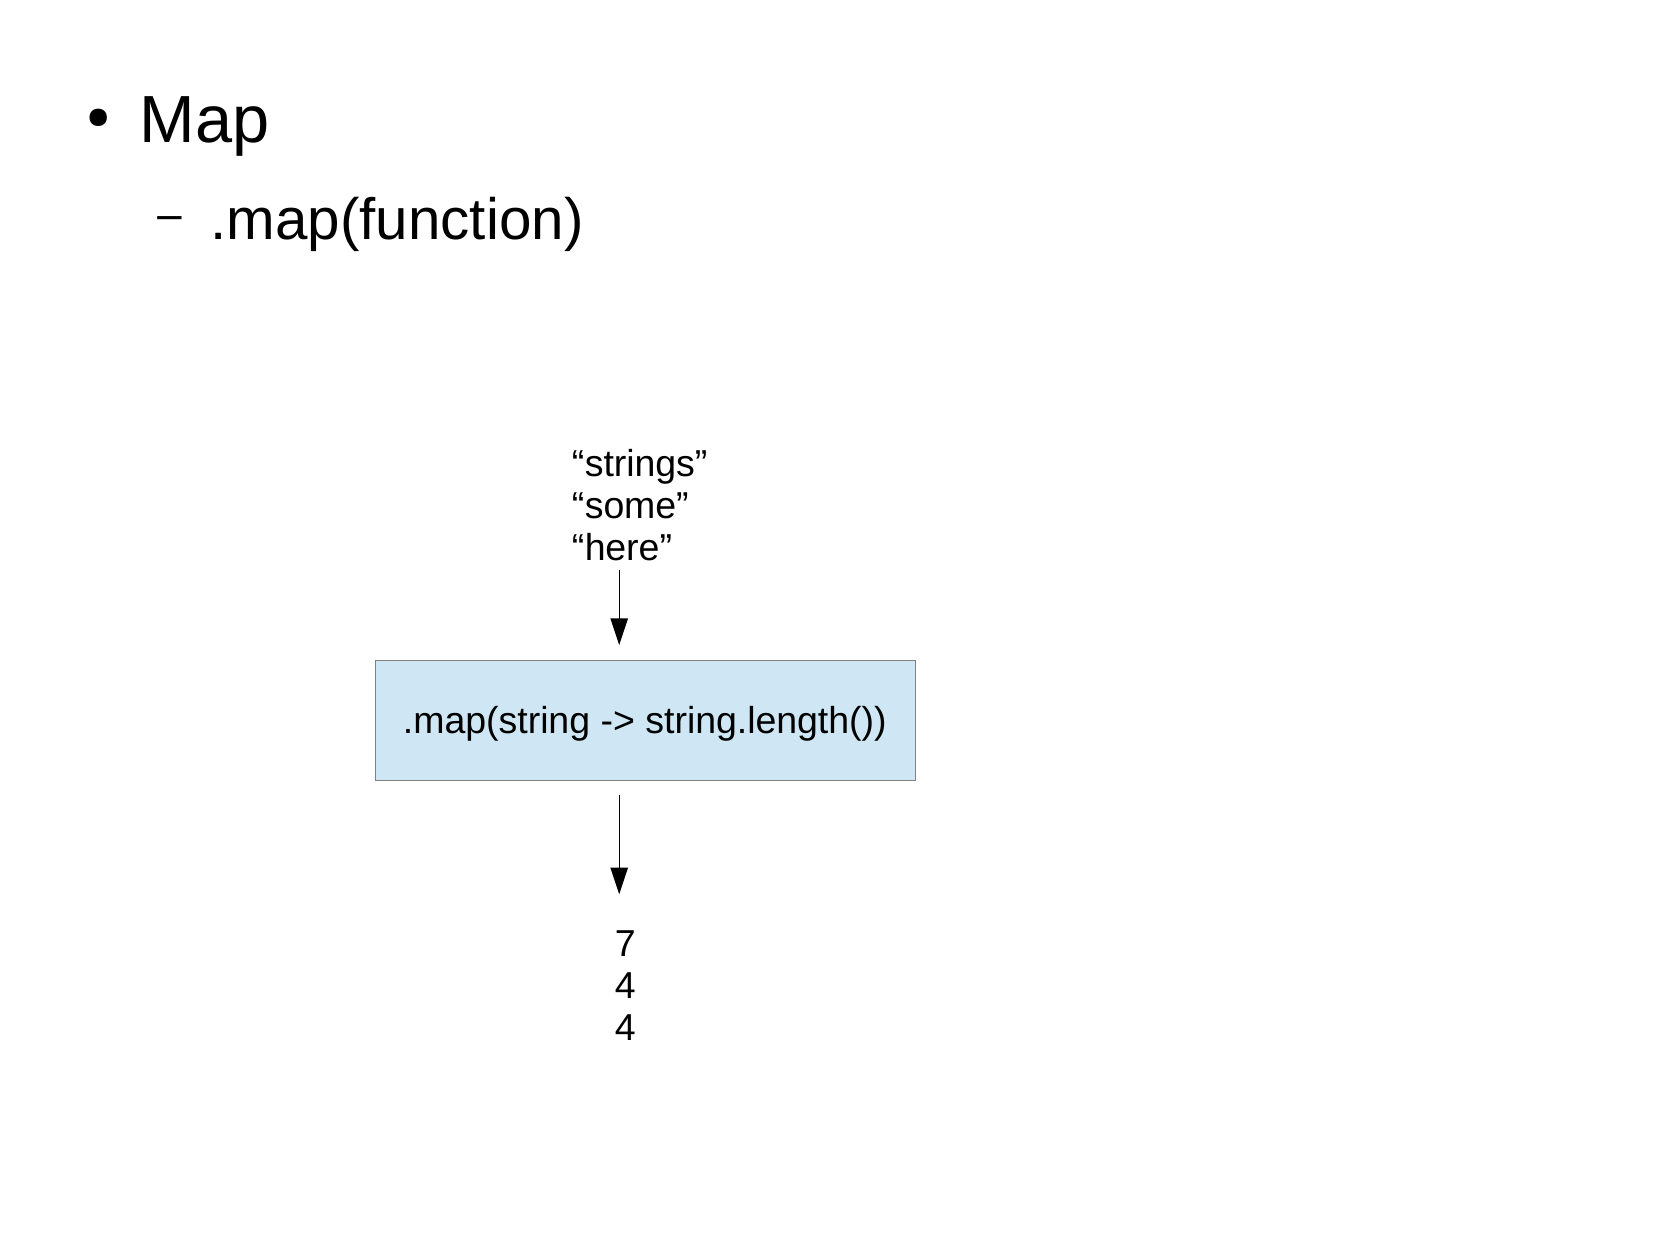

# Map
.map(function)
 “strings”
 “some”
 “here”
.map(string -> string.length())
7
4
4